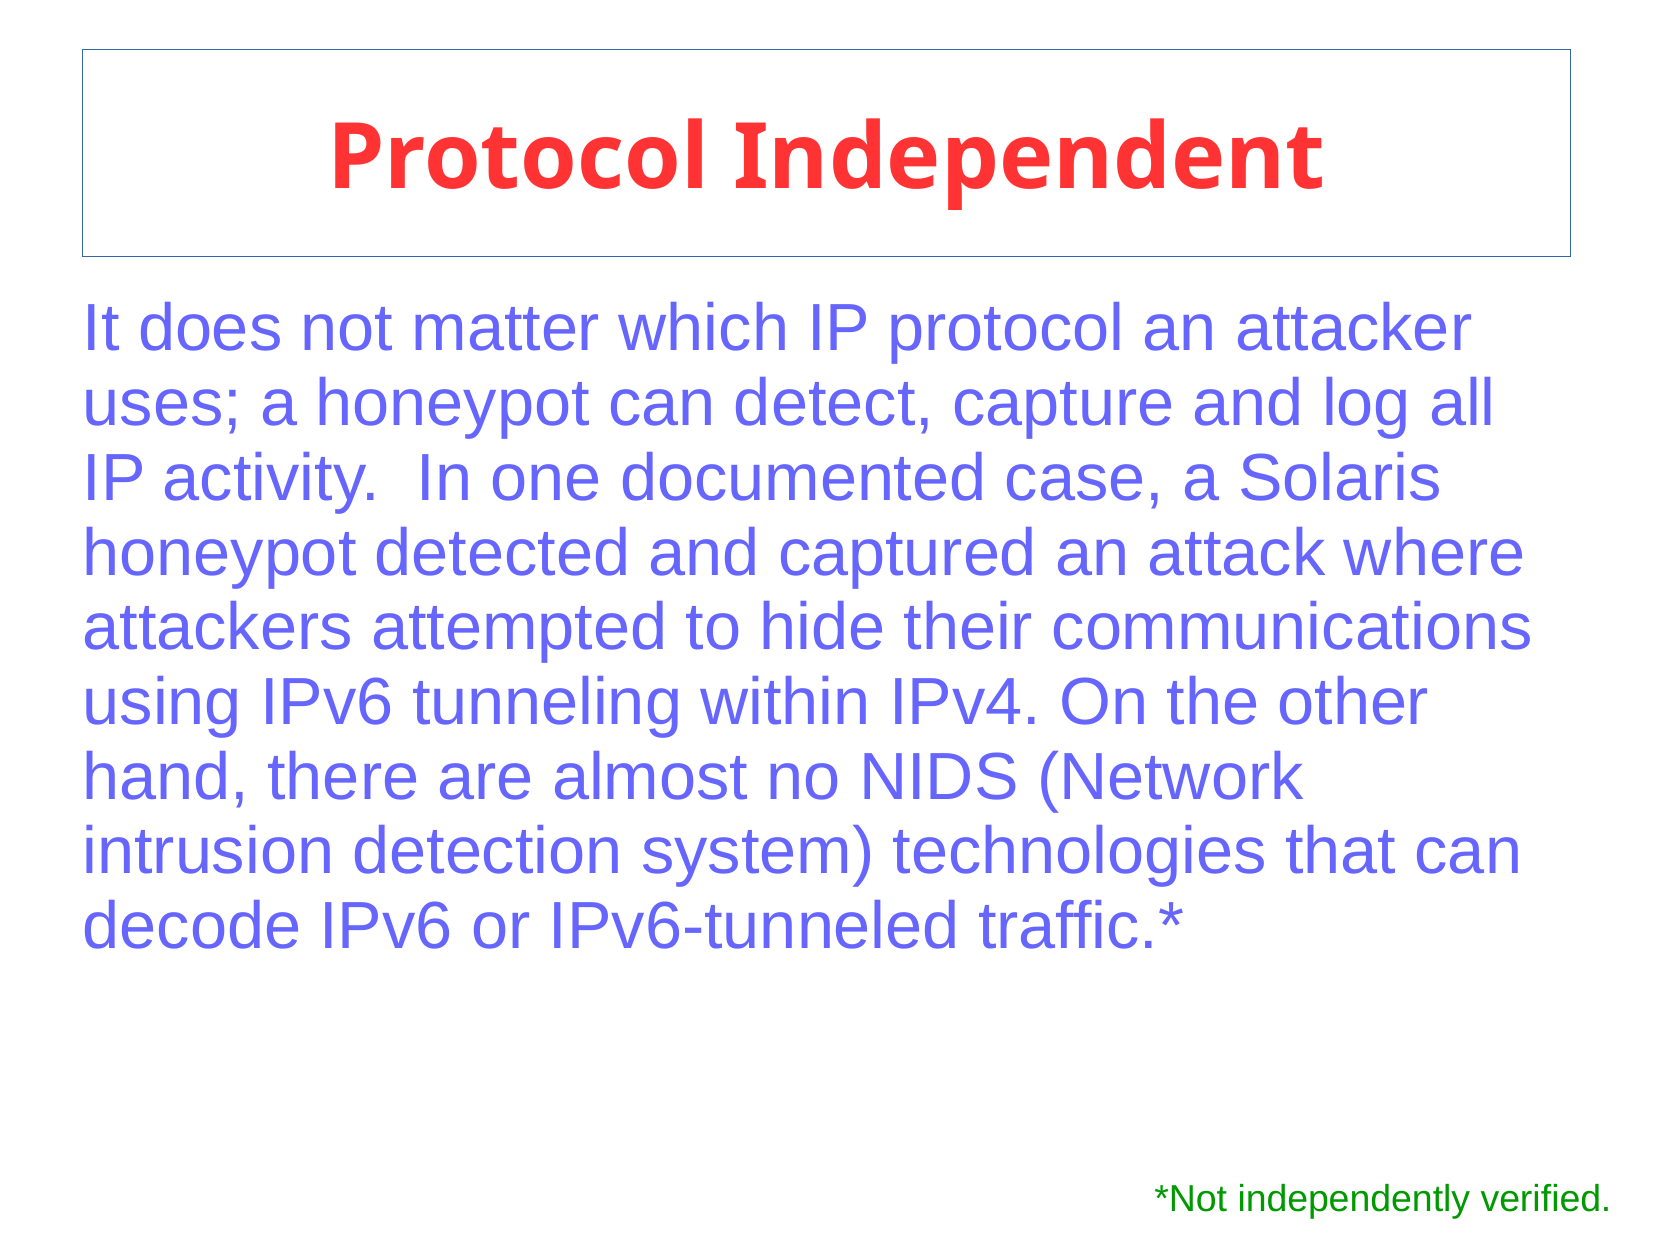

# Protocol Independent
It does not matter which IP protocol an attacker uses; a honeypot can detect, capture and log all IP activity. In one documented case, a Solaris honeypot detected and captured an attack where attackers attempted to hide their communications using IPv6 tunneling within IPv4. On the other hand, there are almost no NIDS (Network intrusion detection system) technologies that can decode IPv6 or IPv6-tunneled traffic.*
*Not independently verified.